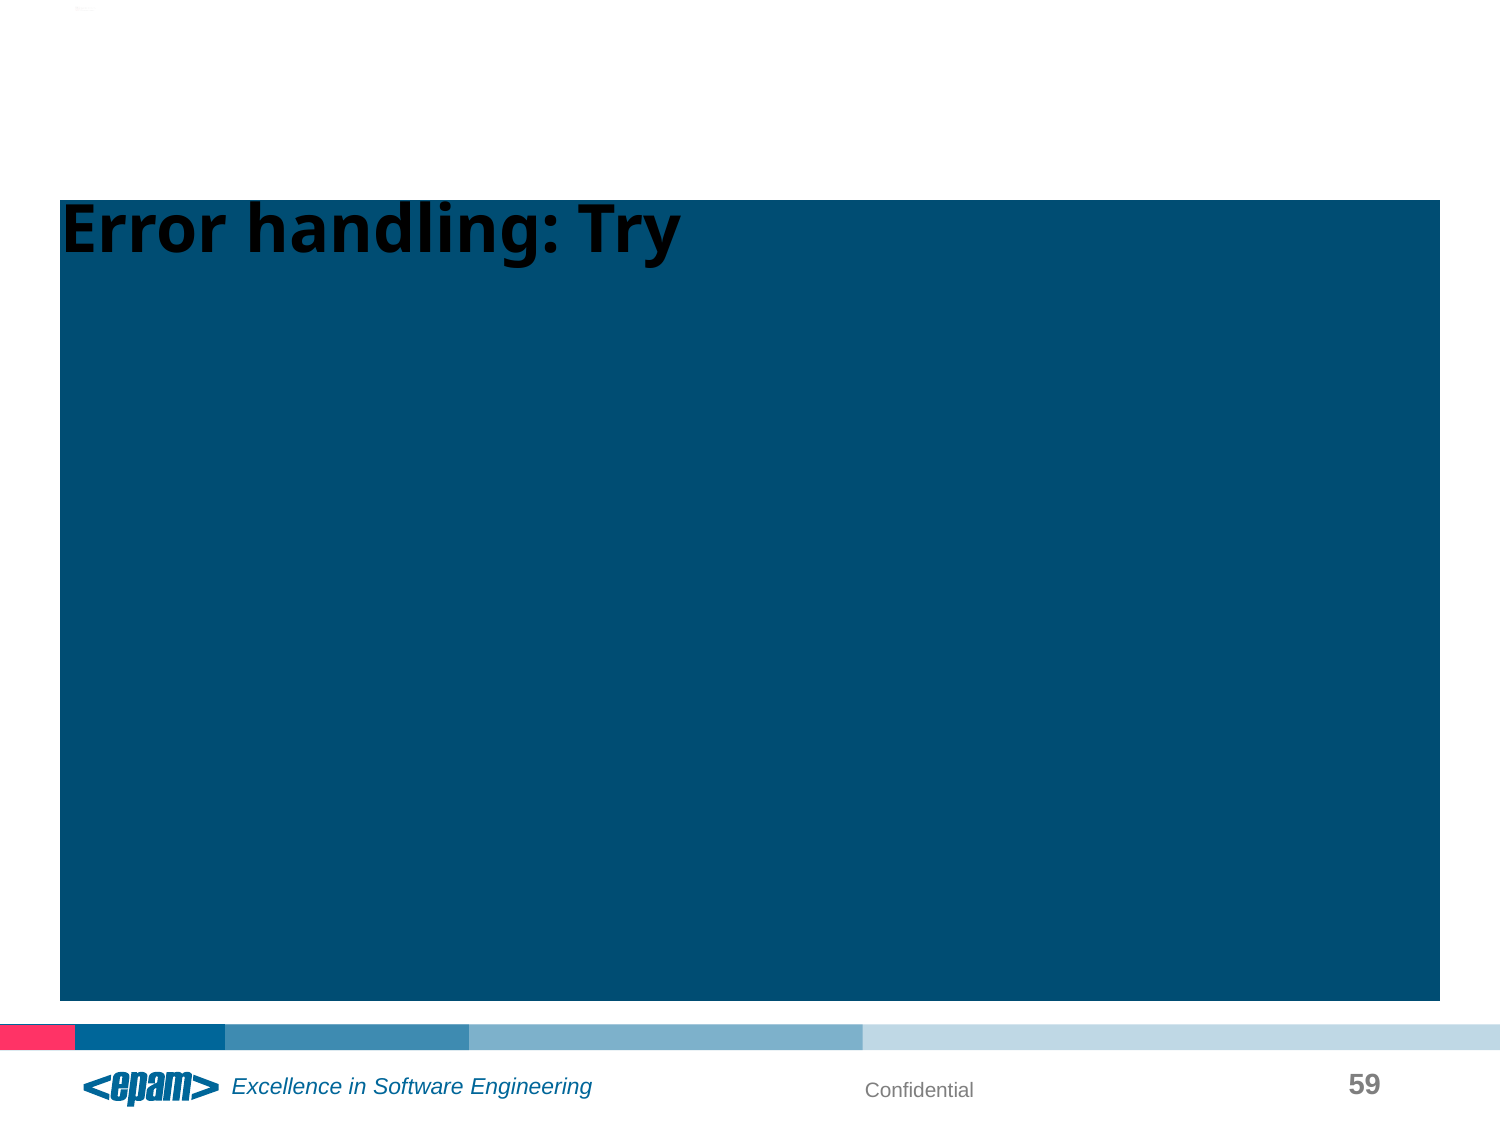

# def divide: Try[Int] = {
 val dividend =
 Try(Console.readLine("Enter an Int that you'd like to divide:\n").toInt)
 val divisor =
 Try(Console.readLine("Enter an Int that you'd like to divide by:\n").toInt)
 dividend.flatMap(x => divisor.map(y => x / y))
}
val x = divide match {
 case Success(v) => "Result: " + v
 case Failure(e) => "You must've divided by zero or entered something
 that's not an Int. Info from the exception: " + e.getMessage
}
Error handling: Try
Confidential